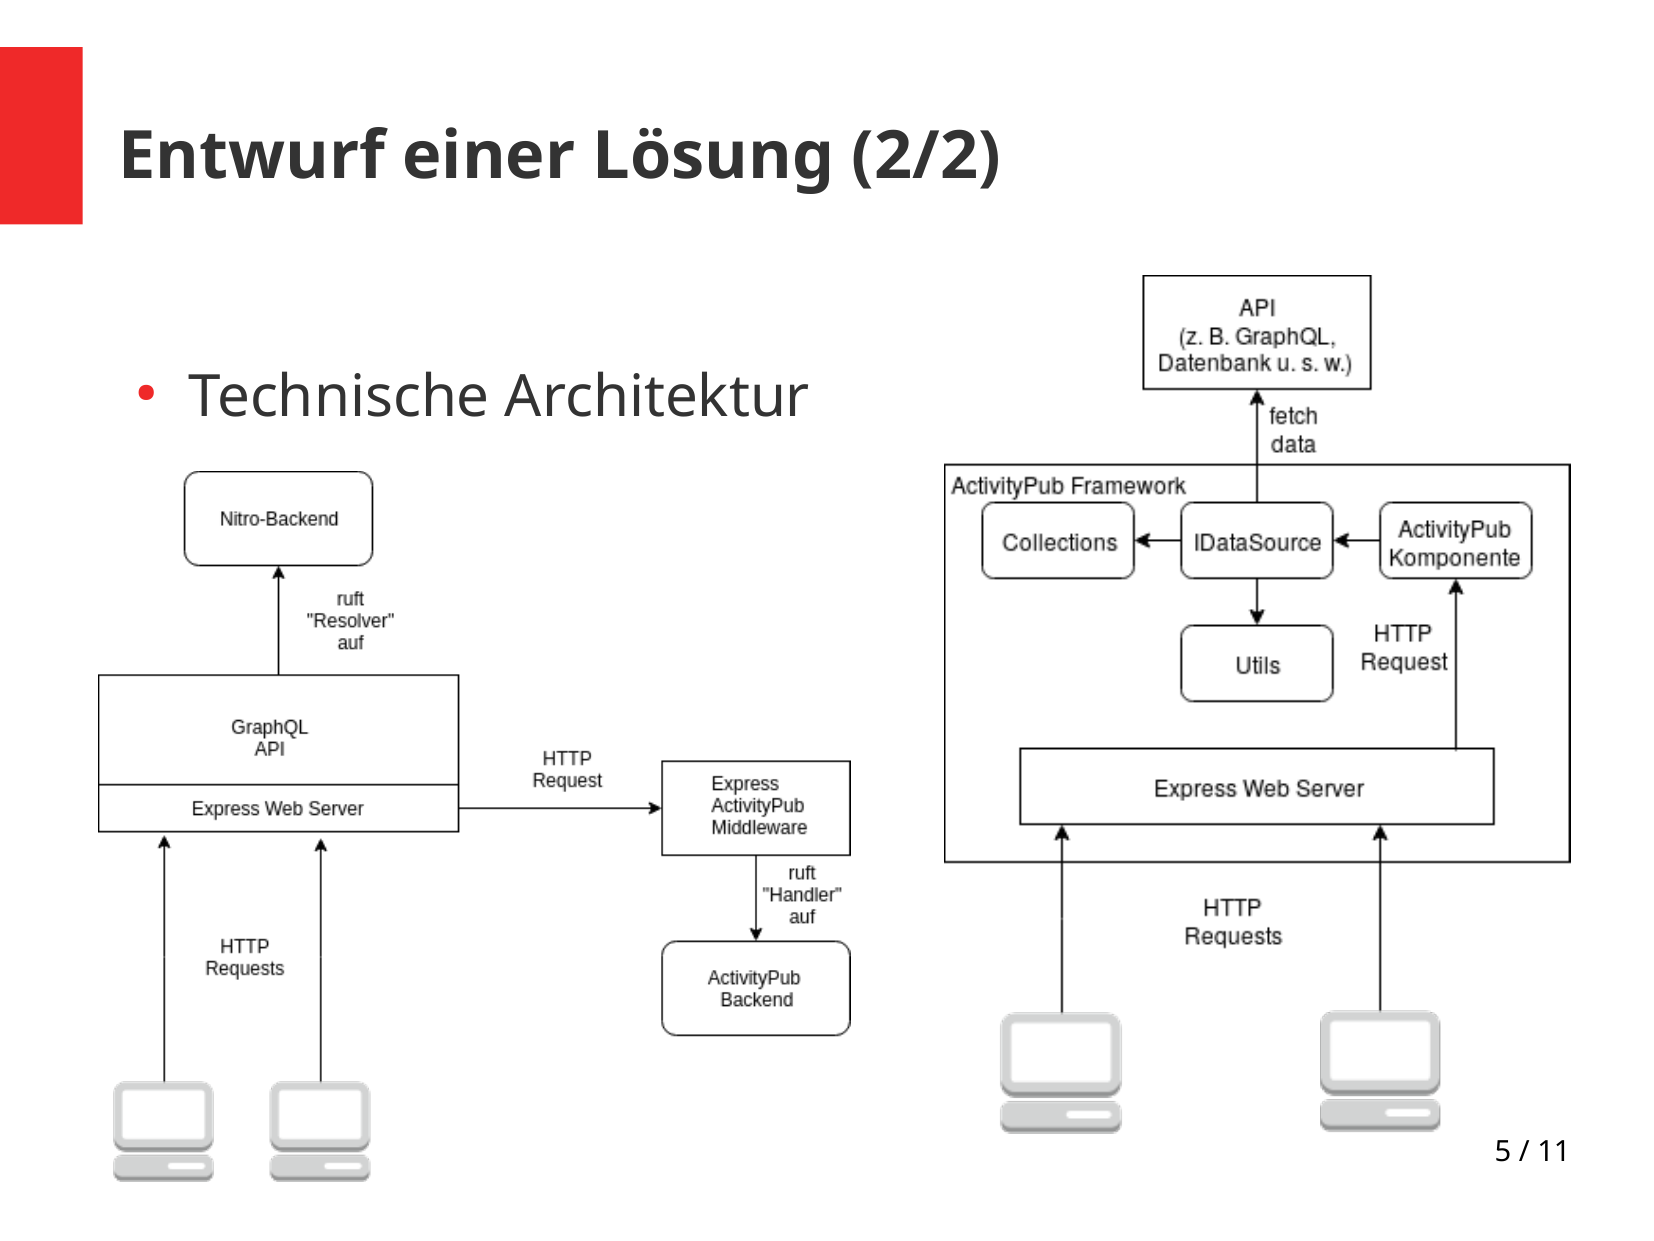

# Entwurf einer Lösung (2/2)
Technische Architektur
5